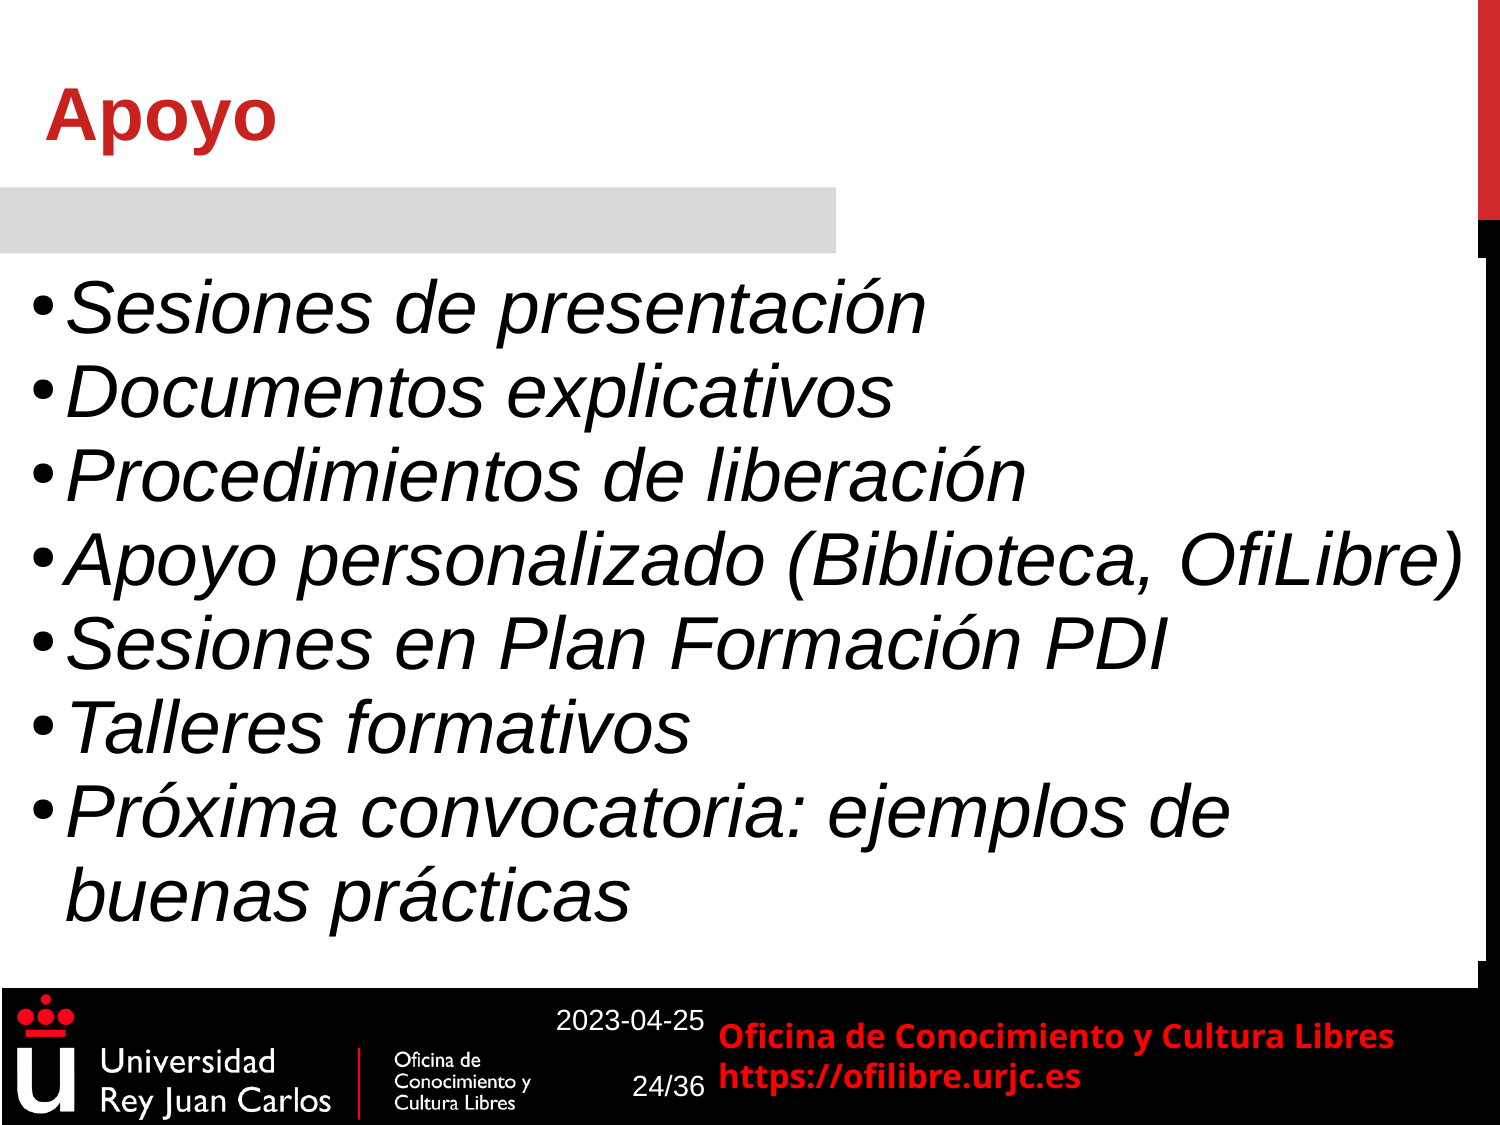

#
Apoyo
Sesiones de presentación
Documentos explicativos
Procedimientos de liberación
Apoyo personalizado (Biblioteca, OfiLibre)
Sesiones en Plan Formación PDI
Talleres formativos
Próxima convocatoria: ejemplos de buenas prácticas